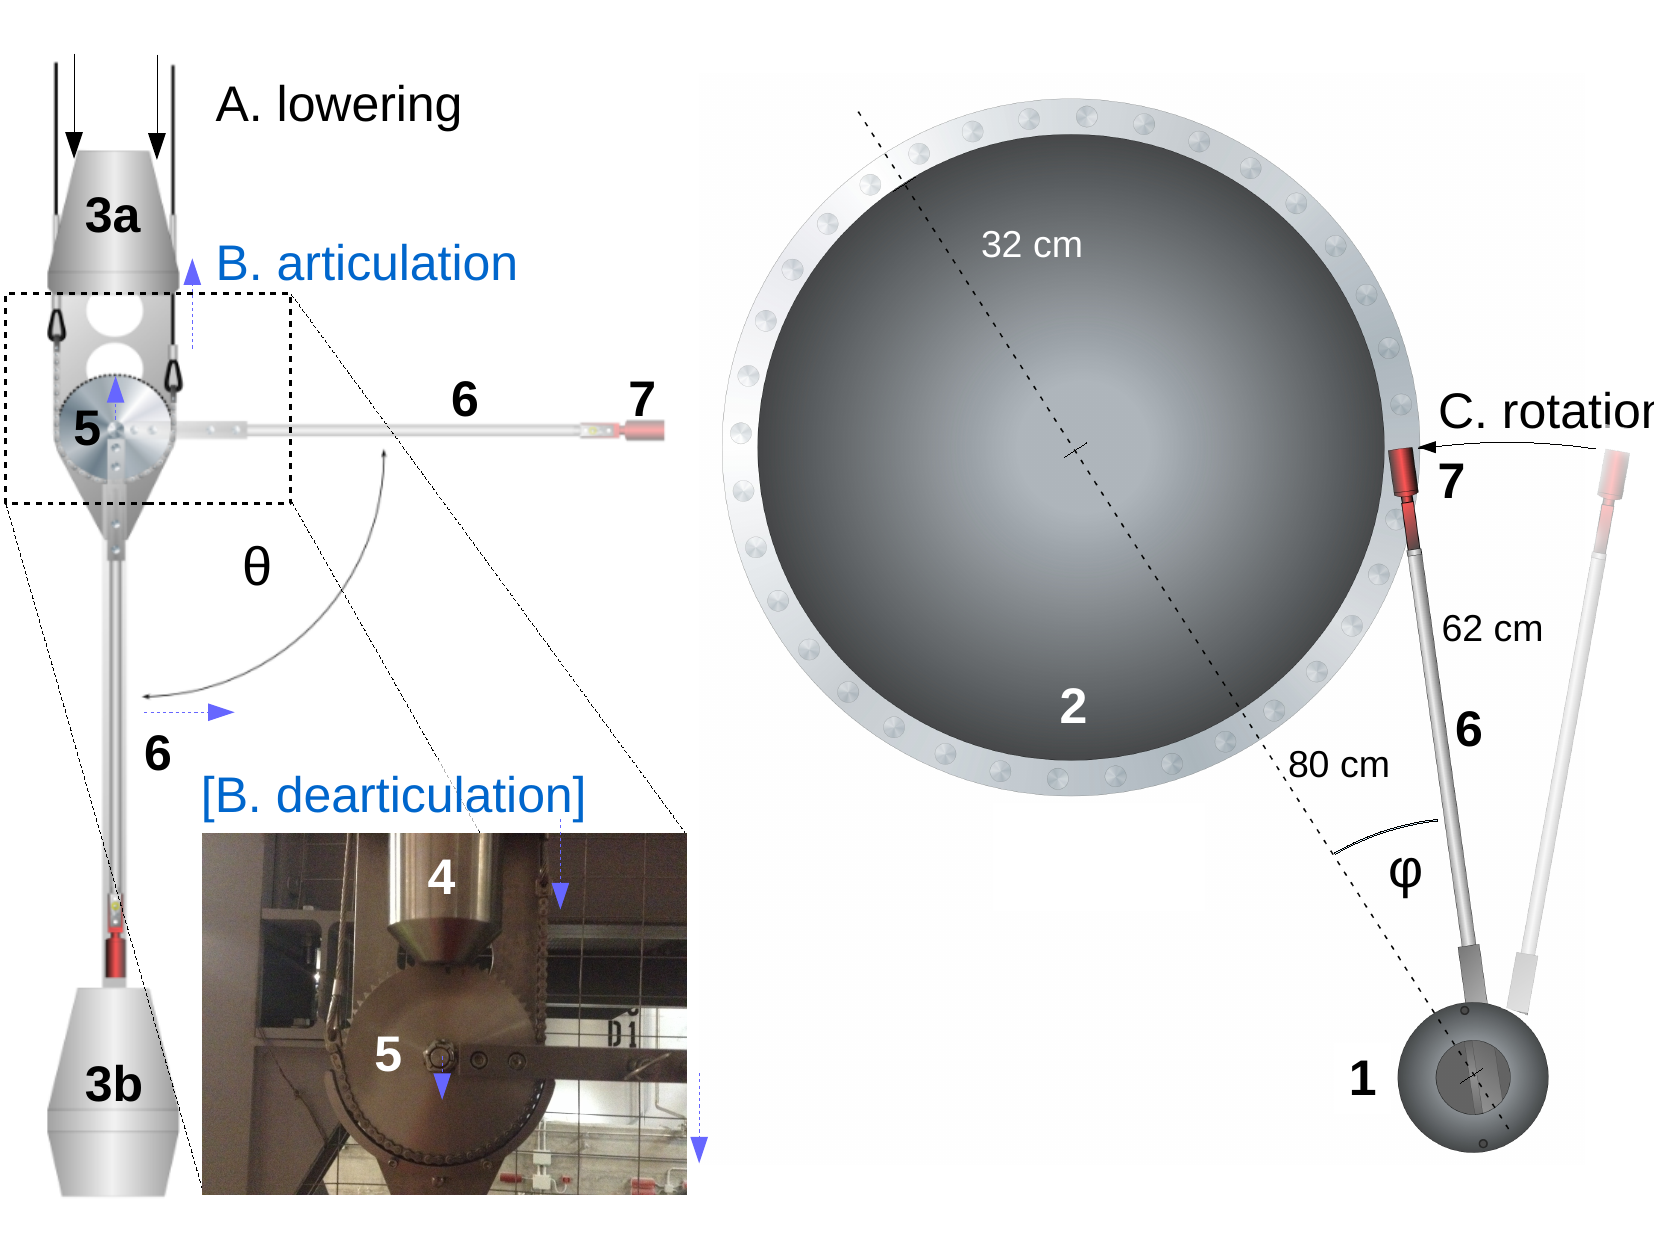

A. lowering
32 cm
7
62 cm
2
80 cm
φ
1
3a
B. articulation
6
7
C. rotation
5
θ
6
6
[B. dearticulation]
4
5
3b